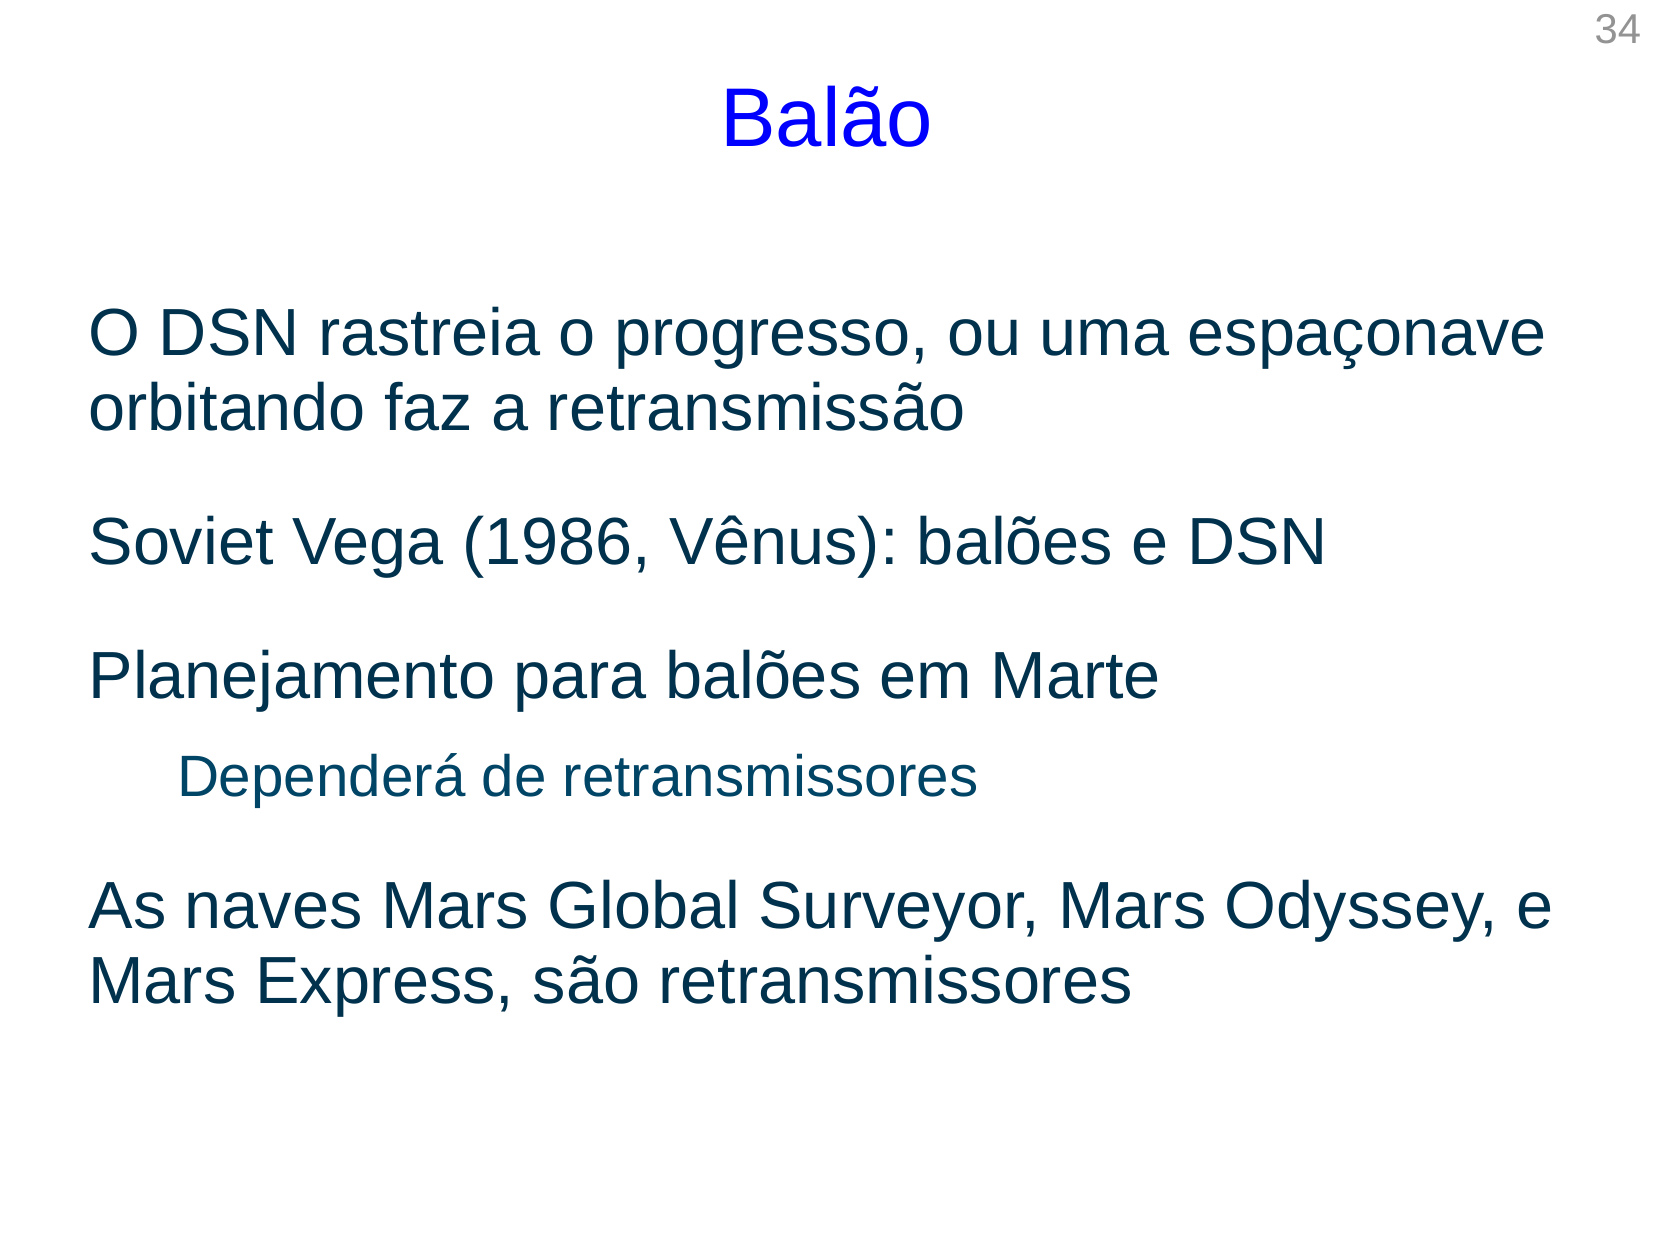

34
# Balão
O DSN rastreia o progresso, ou uma espaçonave orbitando faz a retransmissão
Soviet Vega (1986, Vênus): balões e DSN
Planejamento para balões em Marte
Dependerá de retransmissores
As naves Mars Global Surveyor, Mars Odyssey, e Mars Express, são retransmissores